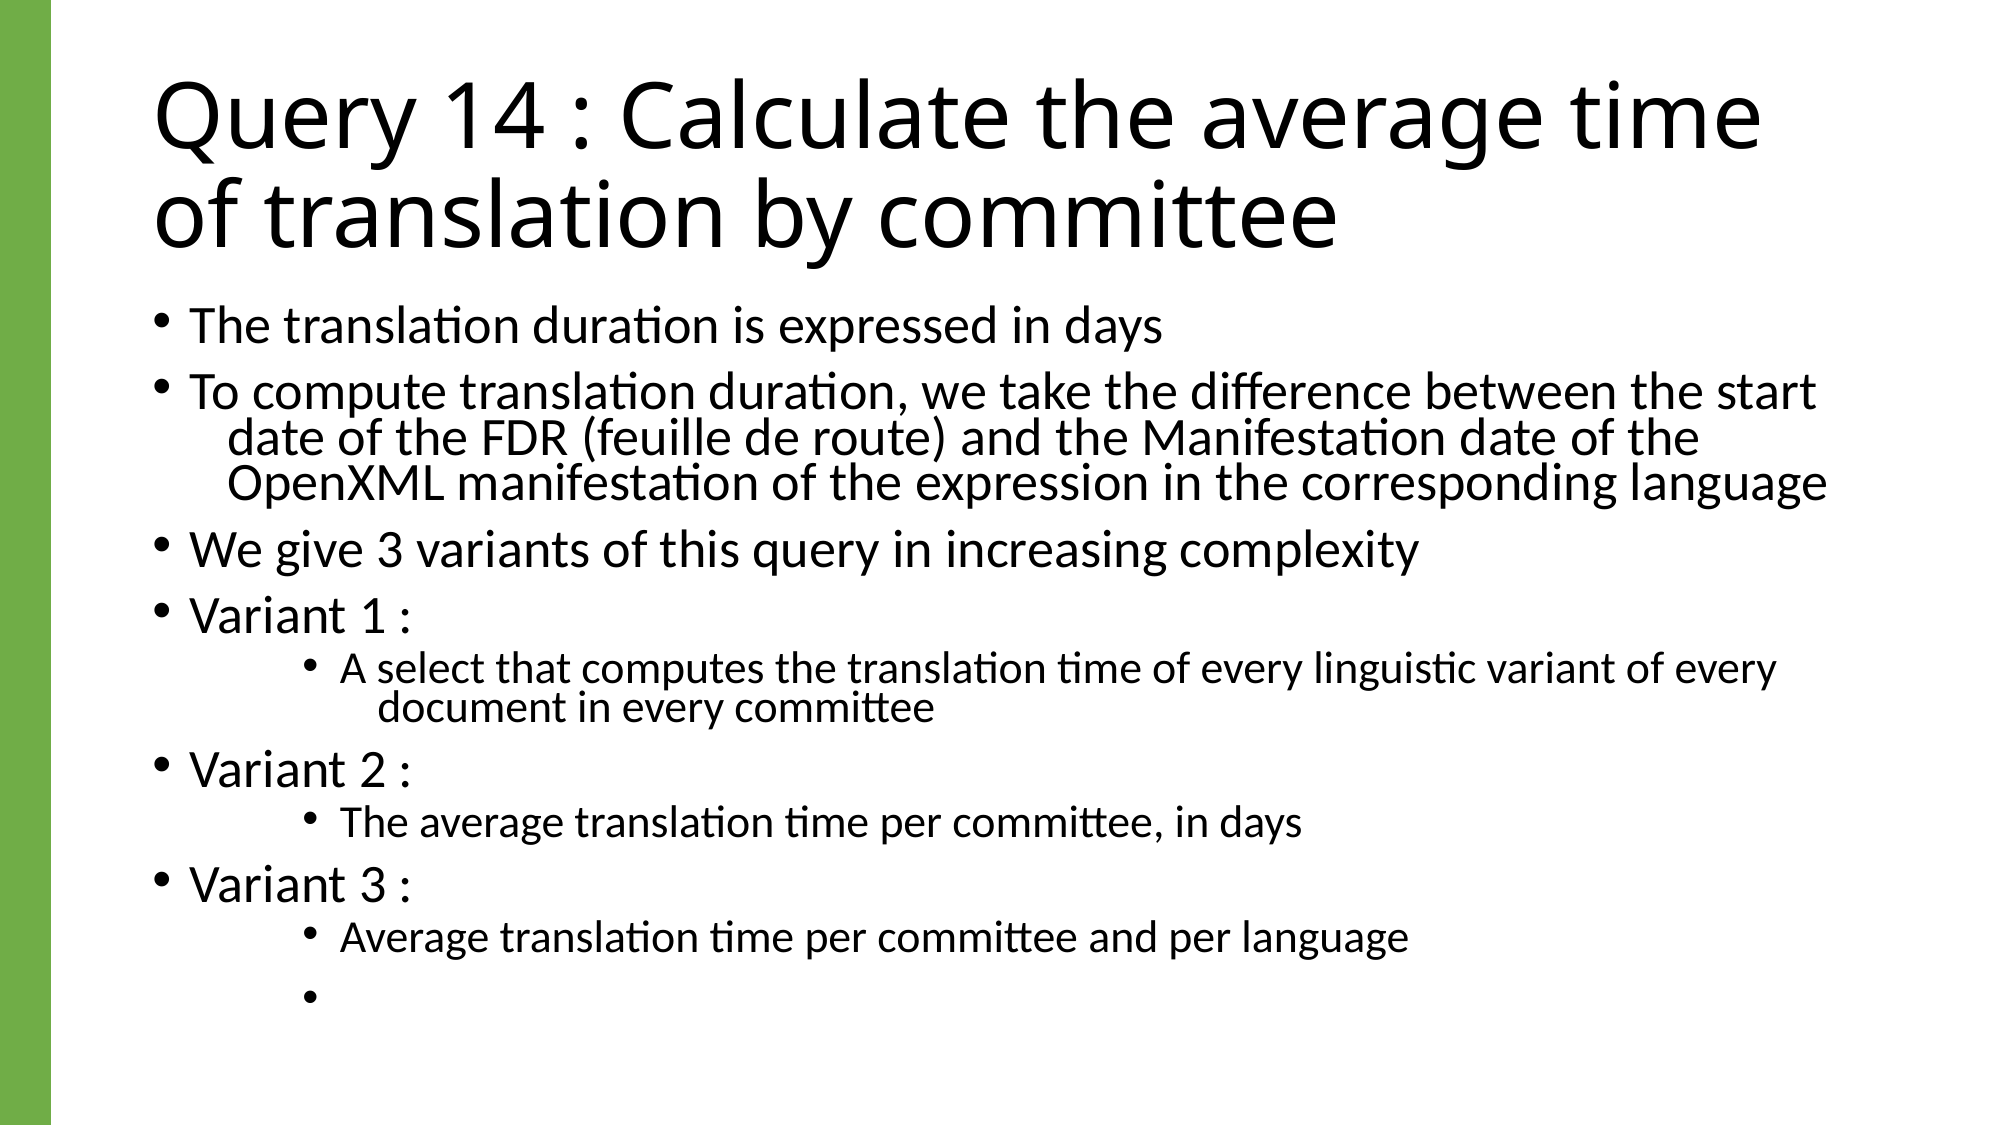

# Query 14 : Calculate the average time of translation by committee
The translation duration is expressed in days
To compute translation duration, we take the difference between the start date of the FDR (feuille de route) and the Manifestation date of the OpenXML manifestation of the expression in the corresponding language
We give 3 variants of this query in increasing complexity
Variant 1 :
A select that computes the translation time of every linguistic variant of every document in every committee
Variant 2 :
The average translation time per committee, in days
Variant 3 :
Average translation time per committee and per language